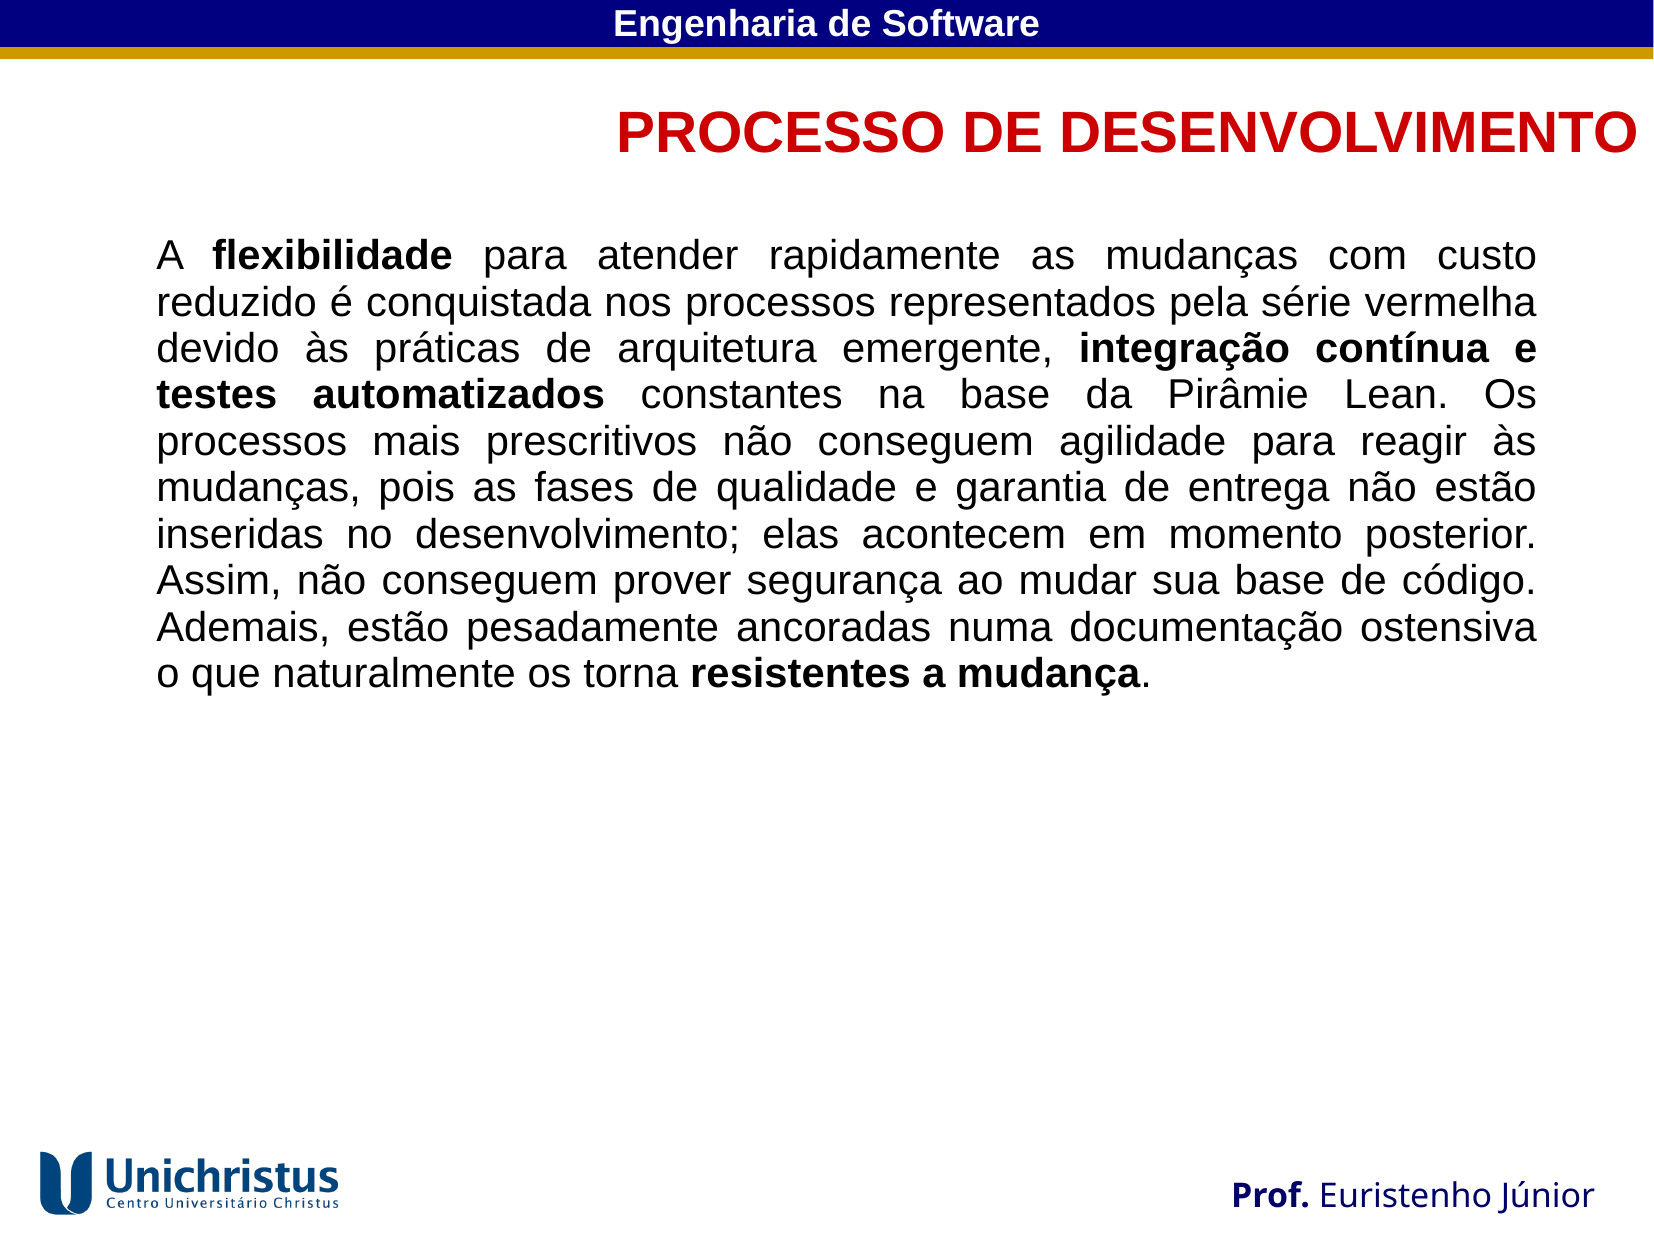

Engenharia de Software
PROCESSO DE DESENVOLVIMENTO
A flexibilidade para atender rapidamente as mudanças com custo reduzido é conquistada nos processos representados pela série vermelha devido às práticas de arquitetura emergente, integração contínua e testes automatizados constantes na base da Pirâmie Lean. Os processos mais prescritivos não conseguem agilidade para reagir às mudanças, pois as fases de qualidade e garantia de entrega não estão inseridas no desenvolvimento; elas acontecem em momento posterior. Assim, não conseguem prover segurança ao mudar sua base de código. Ademais, estão pesadamente ancoradas numa documentação ostensiva o que naturalmente os torna resistentes a mudança.
Prof. Euristenho Júnior